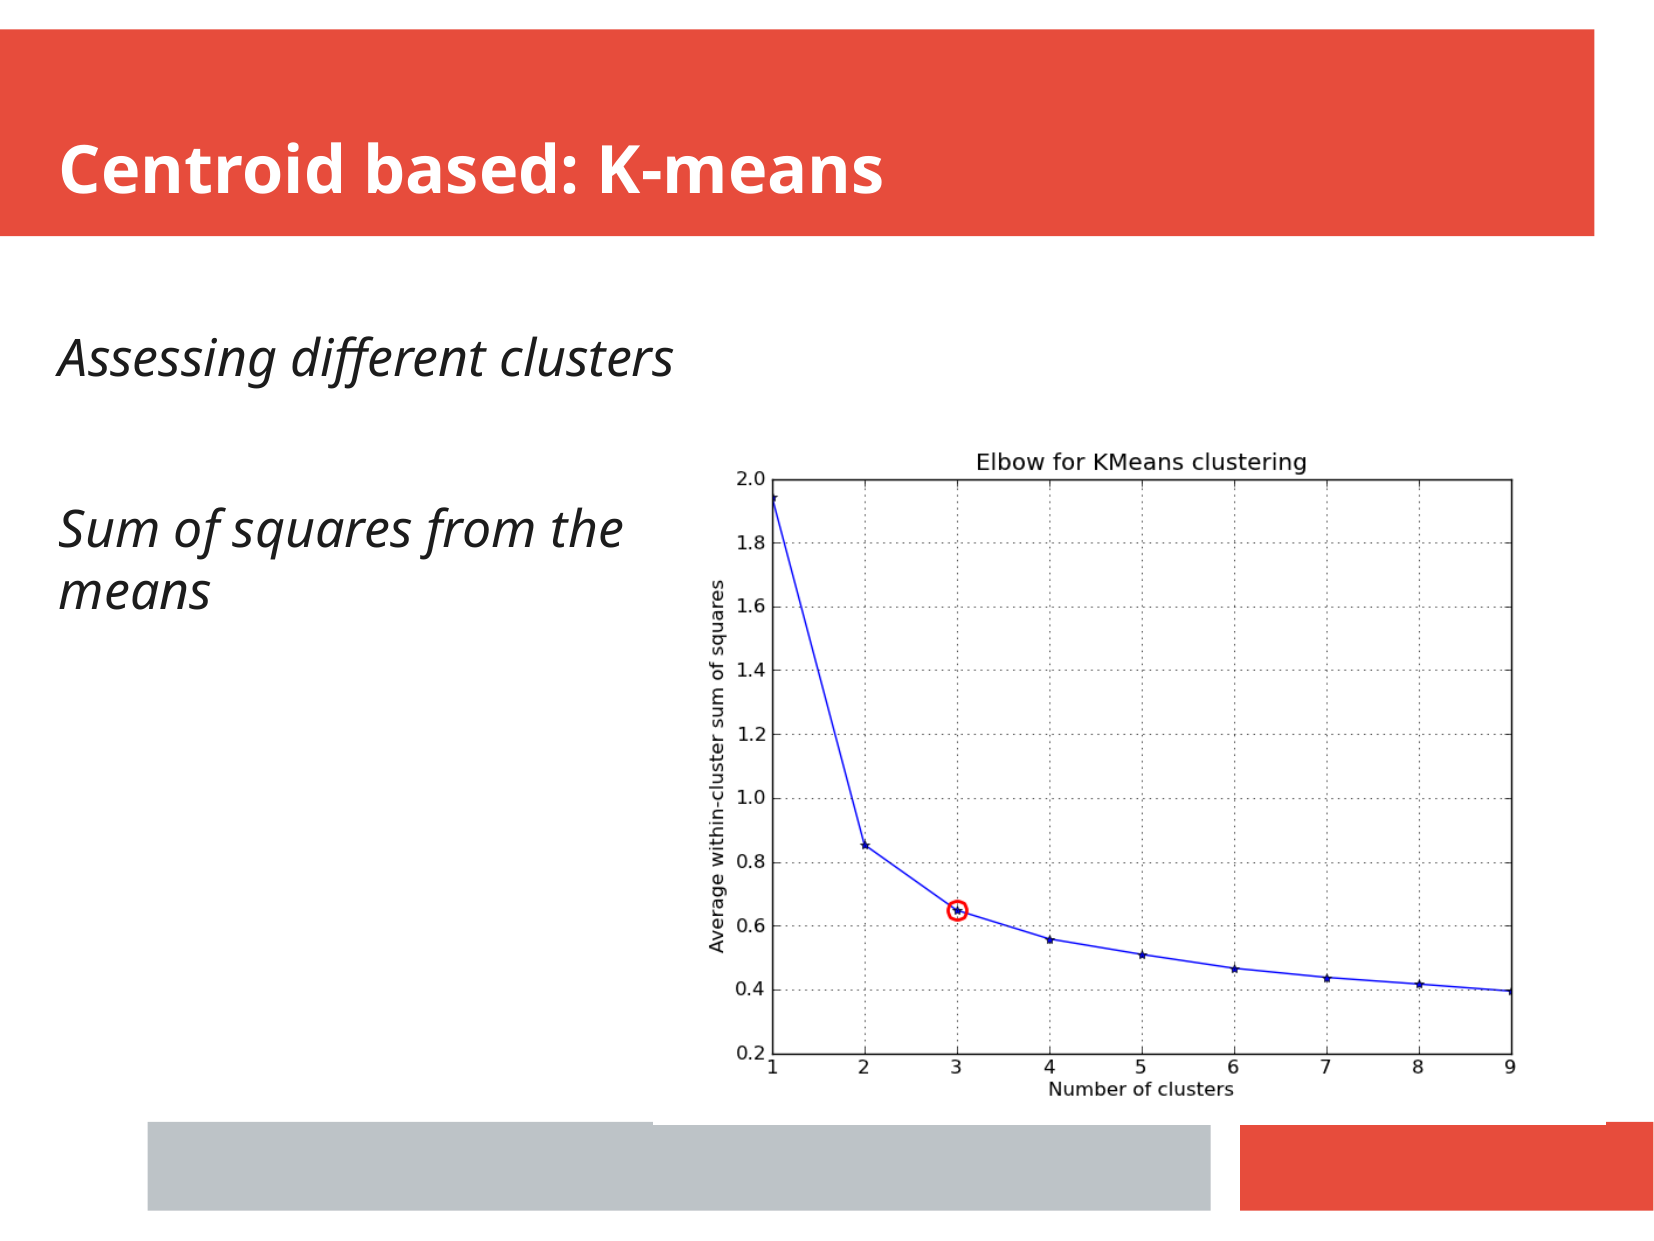

Centroid based: K-means
Assessing different clusters
Sum of squares from the means